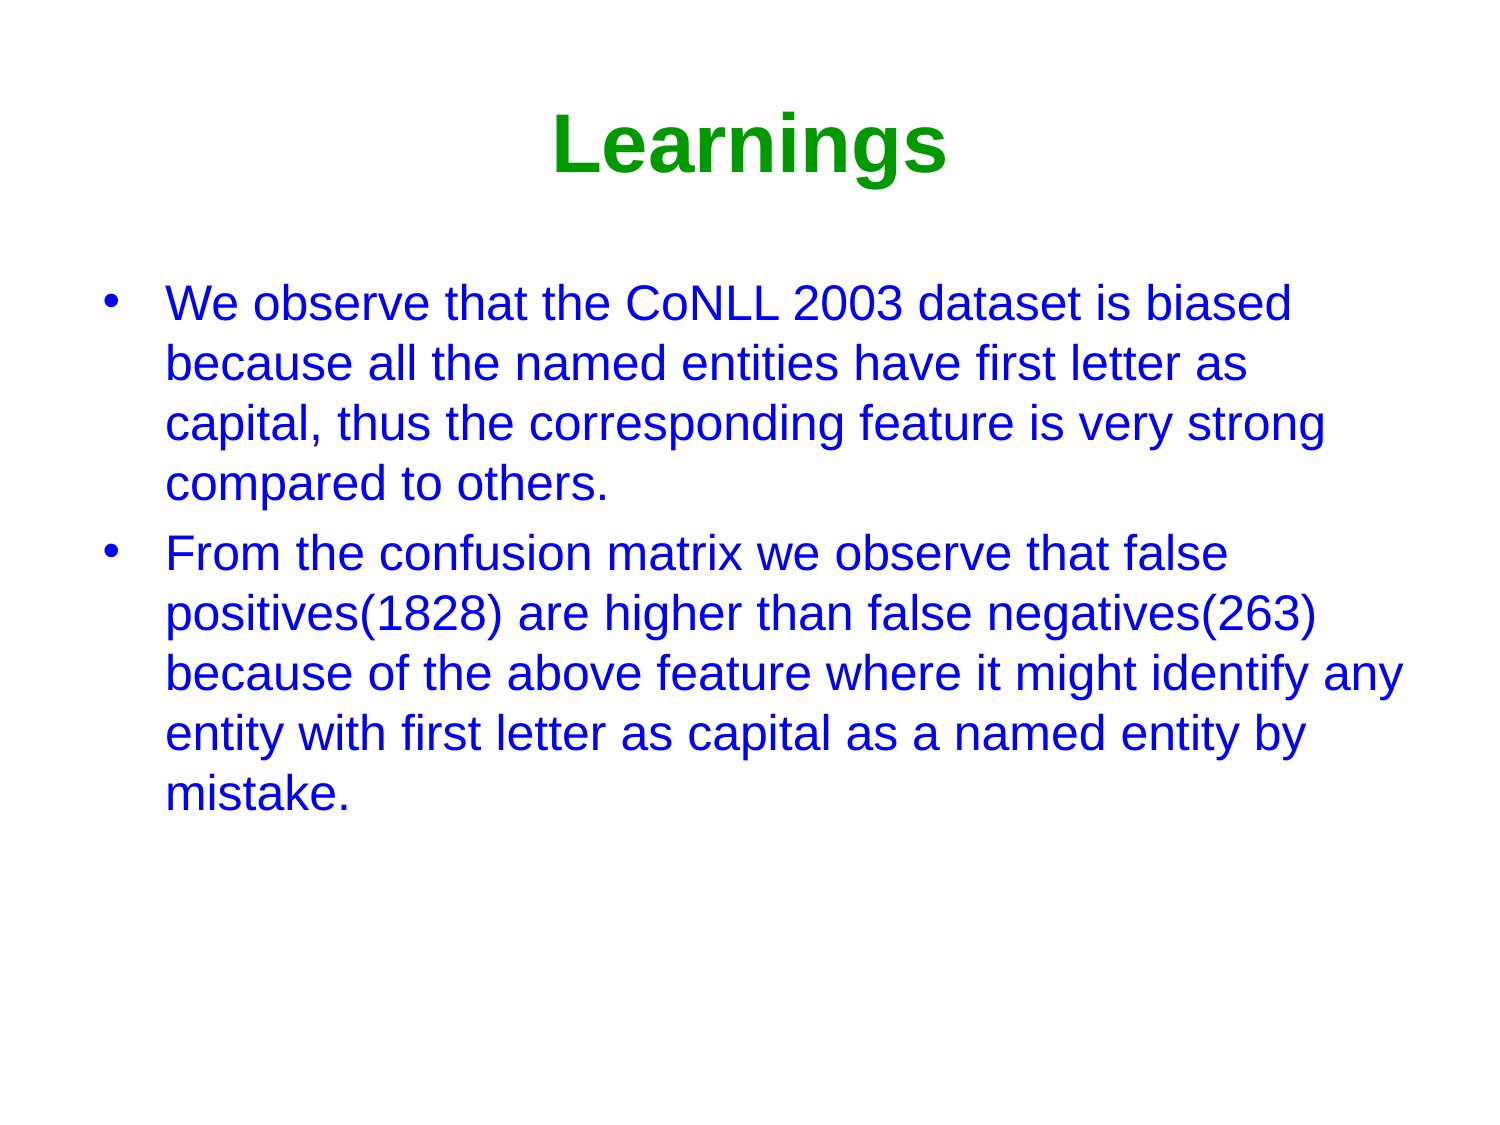

# Learnings
We observe that the CoNLL 2003 dataset is biased because all the named entities have first letter as capital, thus the corresponding feature is very strong compared to others.
From the confusion matrix we observe that false positives(1828) are higher than false negatives(263) because of the above feature where it might identify any entity with first letter as capital as a named entity by mistake.